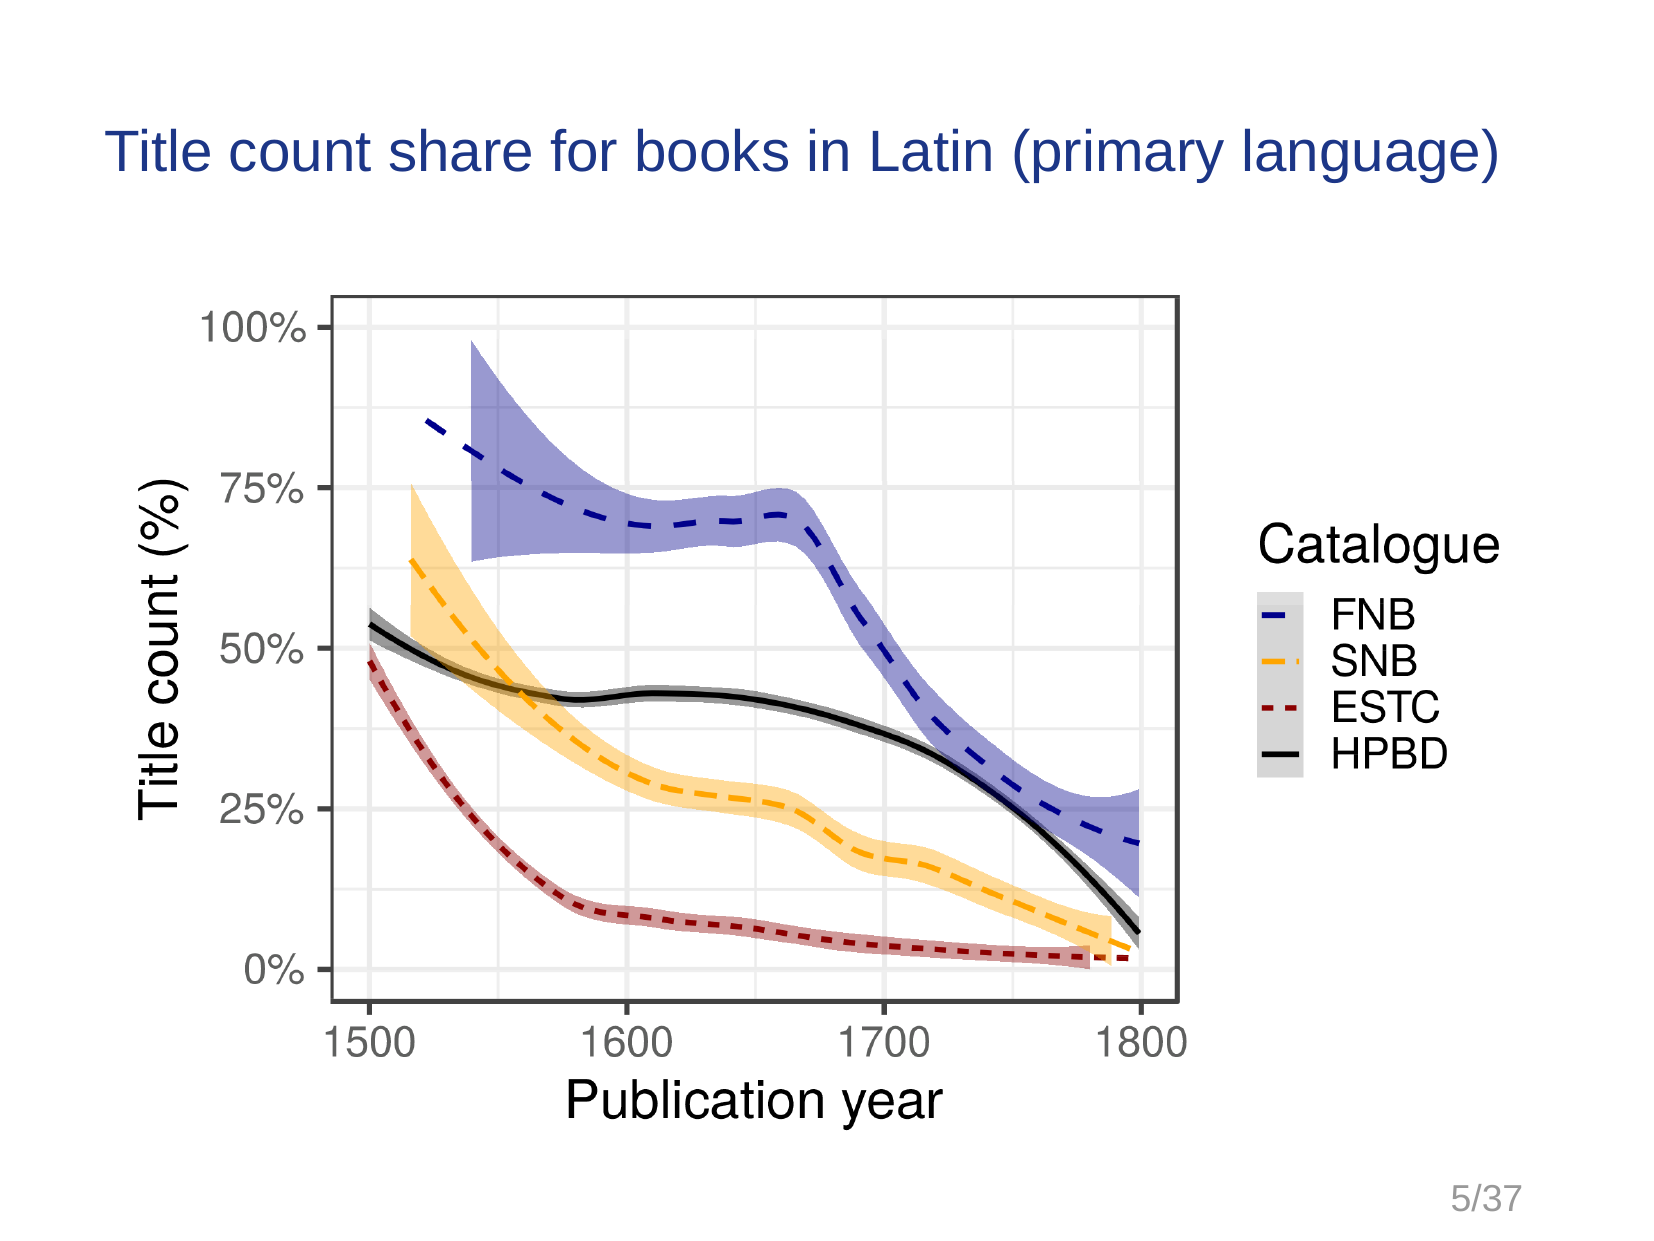

Title count share for books in Latin (primary language)